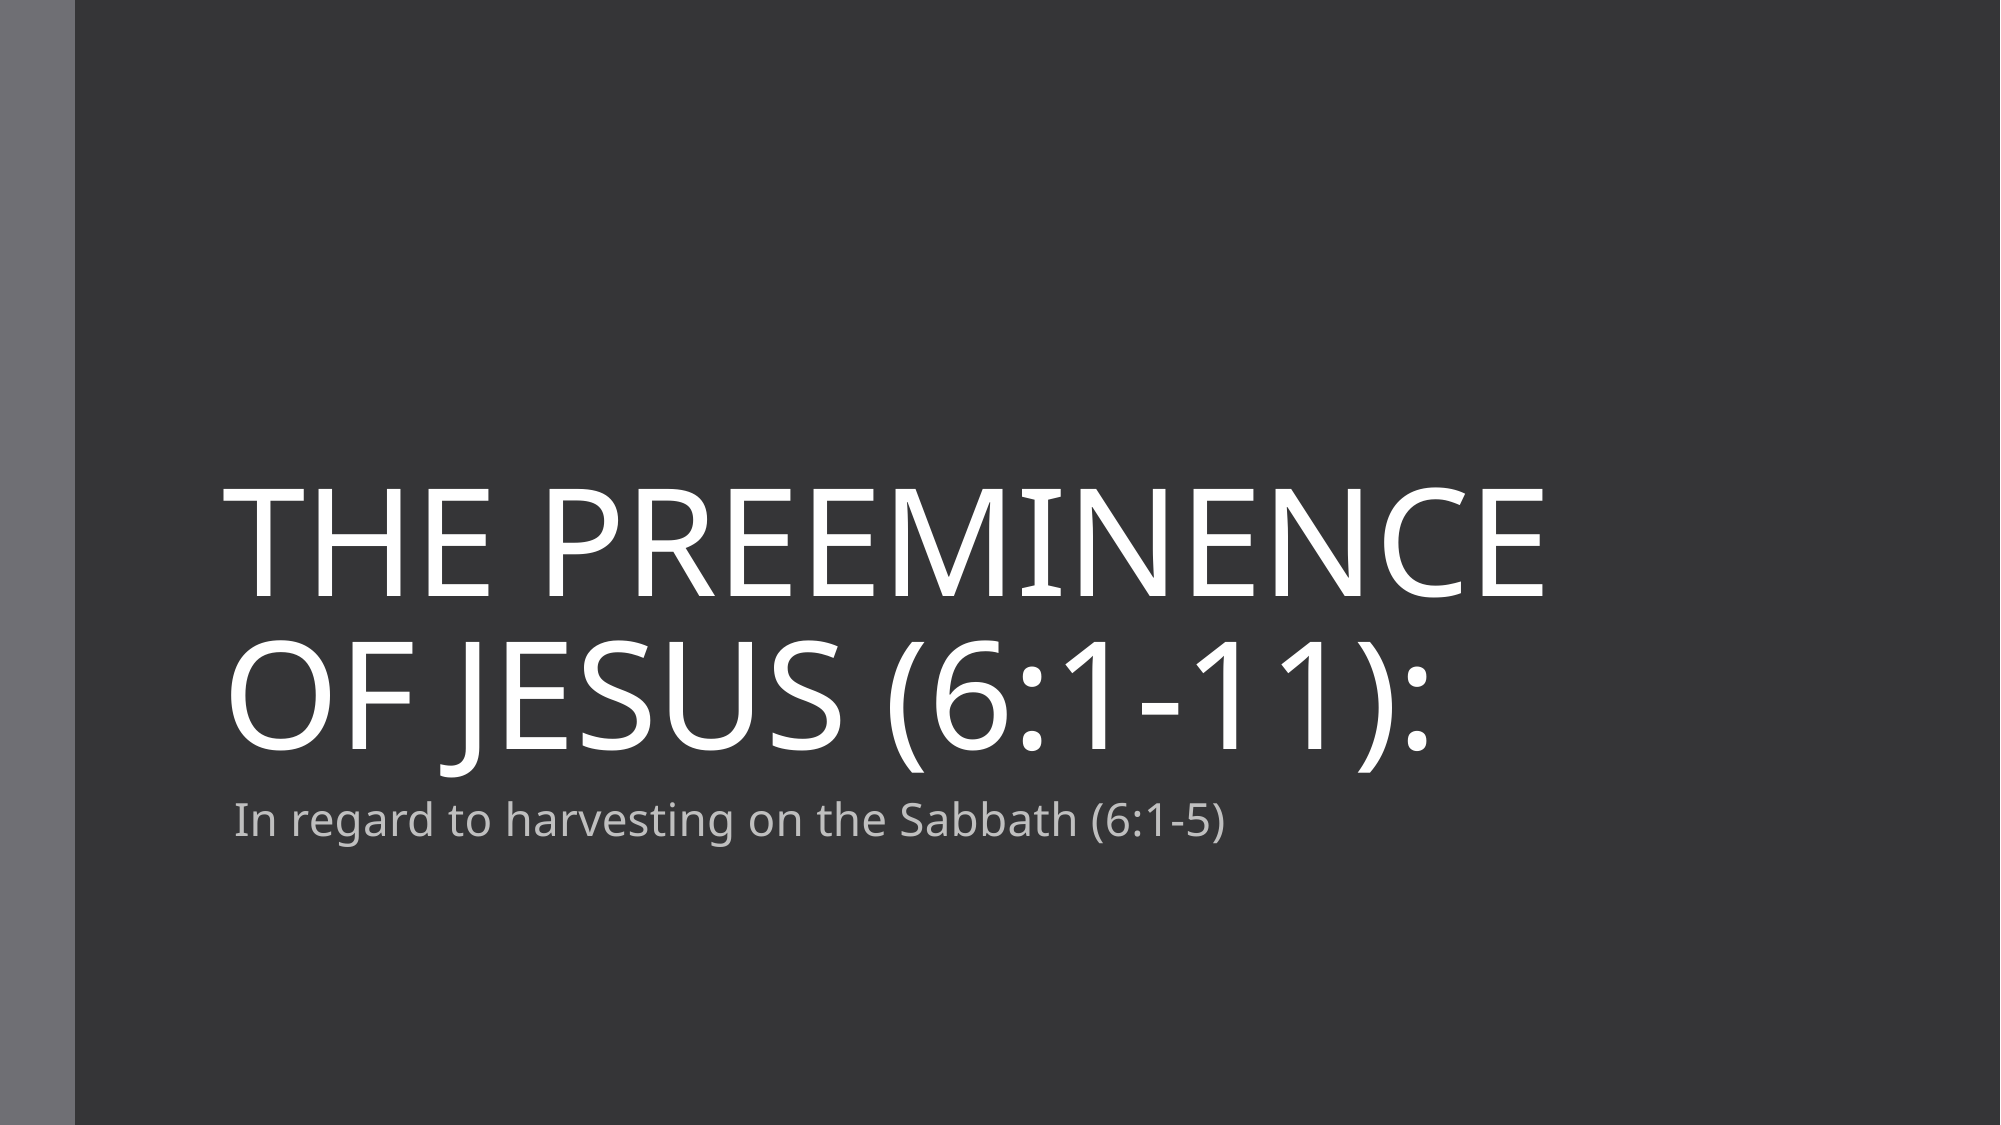

# THE PREEMINENCE OF JESUS (6:1-11):
 In regard to harvesting on the Sabbath (6:1-5)